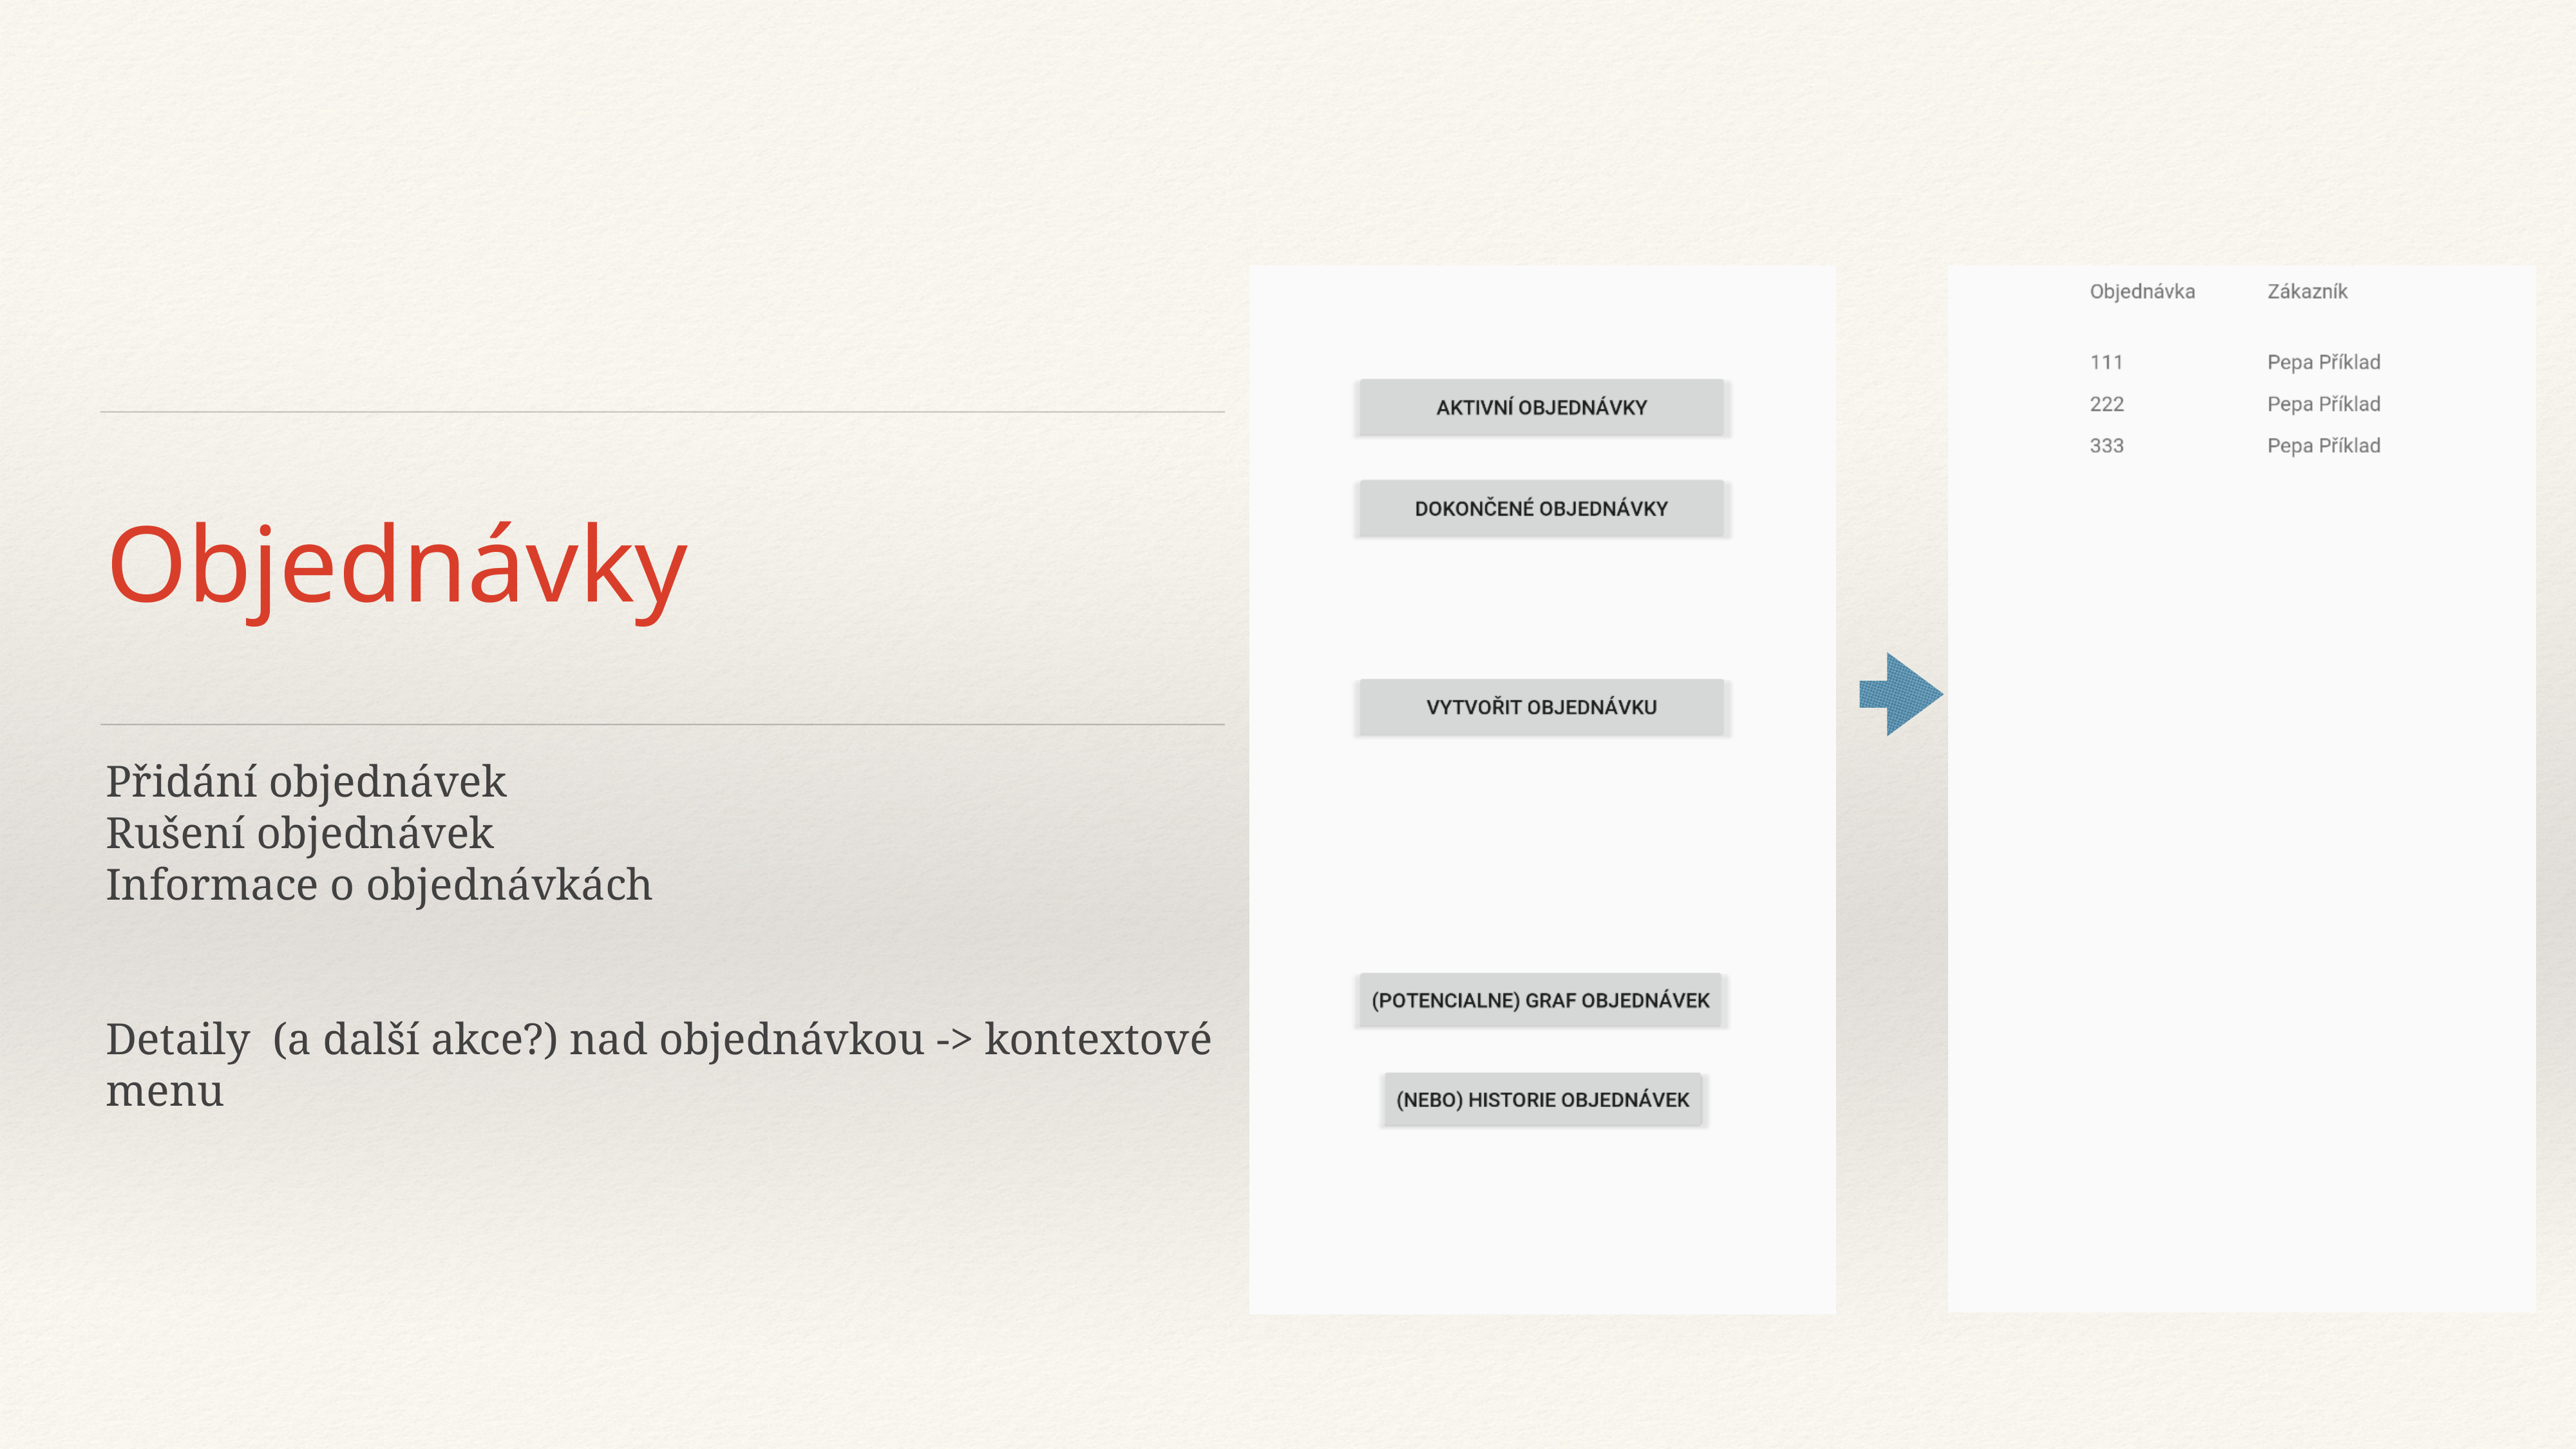

# Objednávky
Přidání objednávek
Rušení objednávek
Informace o objednávkách
Detaily (a další akce?) nad objednávkou -> kontextové menu